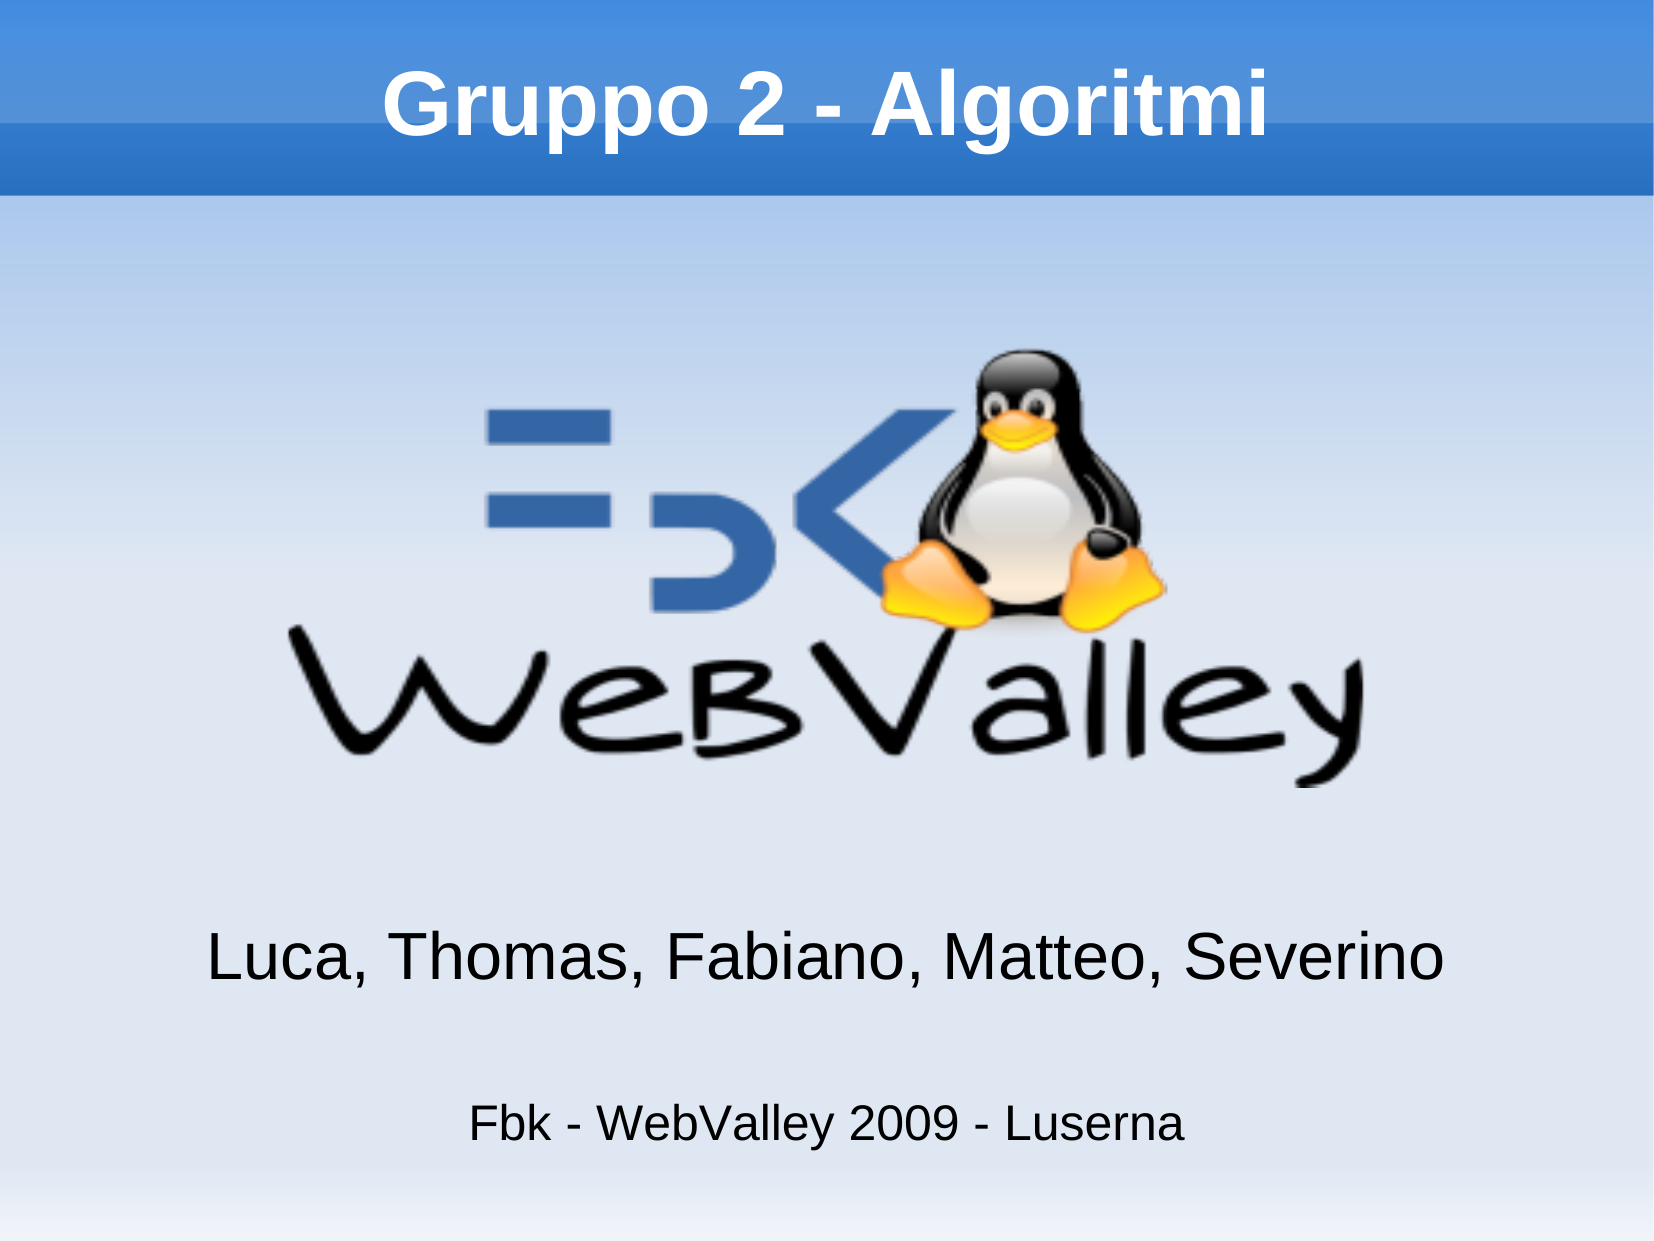

# Gruppo 2 - Algoritmi
Luca, Thomas, Fabiano, Matteo, Severino
Fbk - WebValley 2009 - Luserna